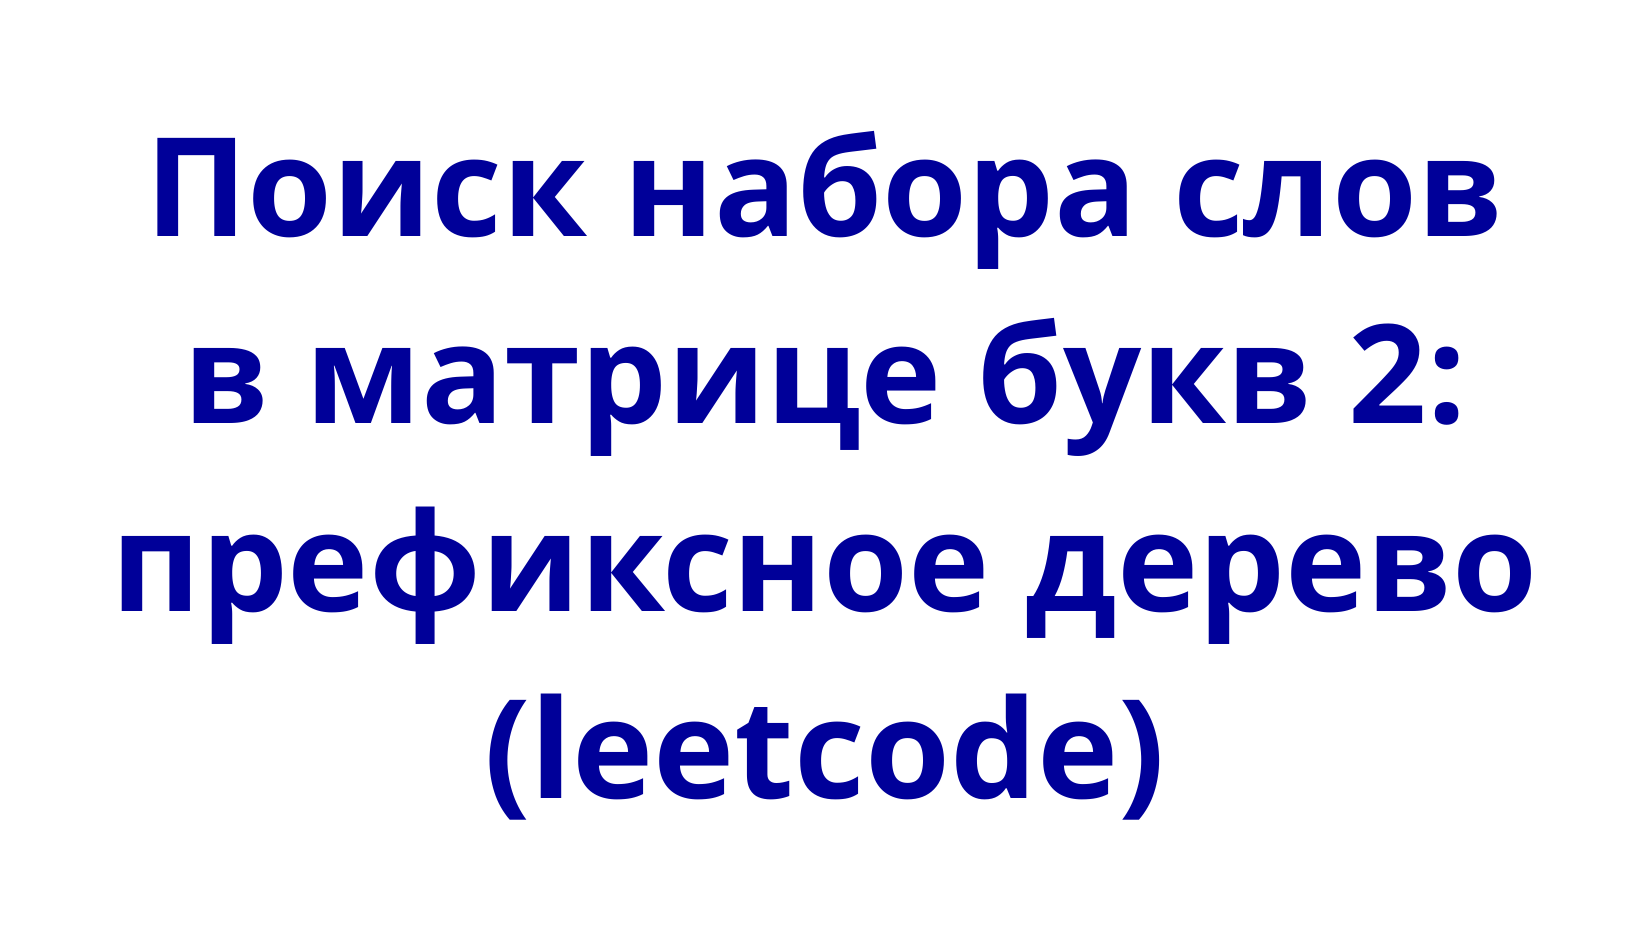

# Поиск набора слов
в матрице букв 2:
префиксное дерево
(leetcode)